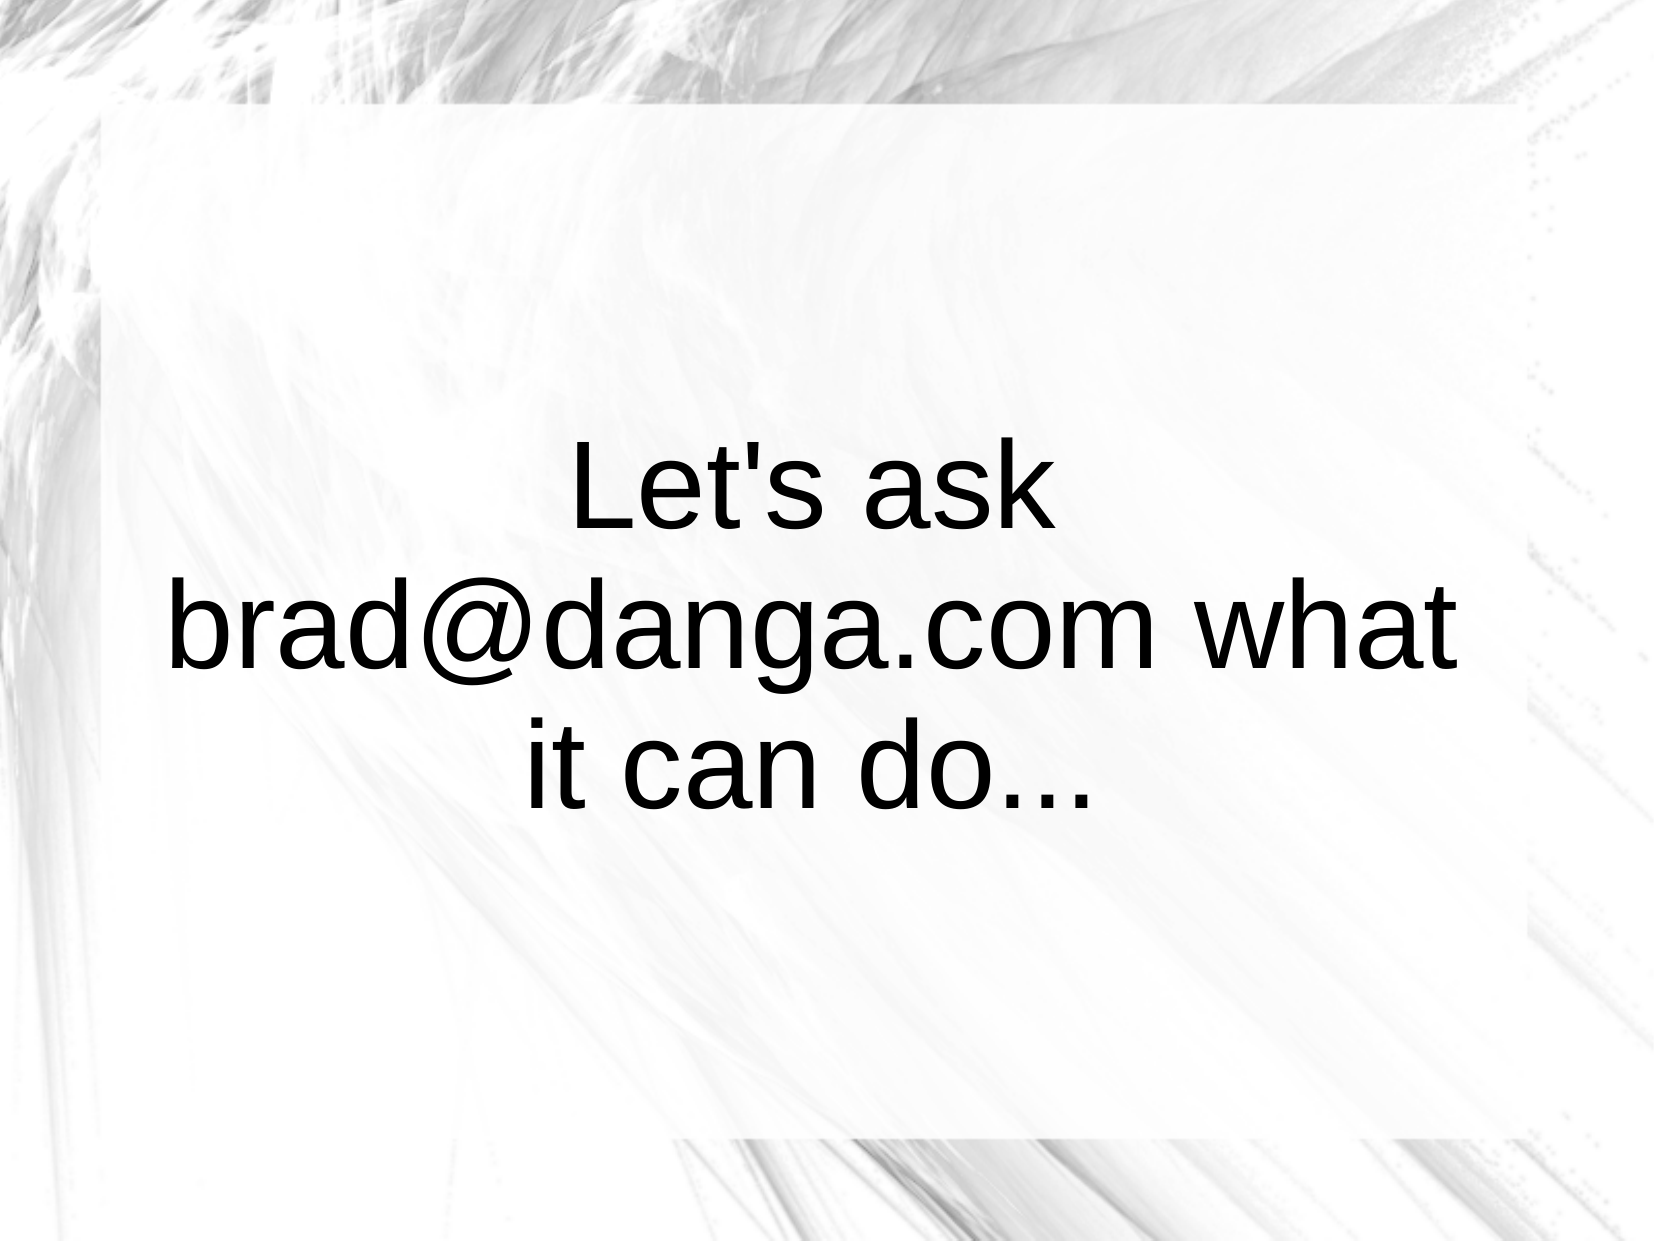

# Let's ask brad@danga.com what it can do...